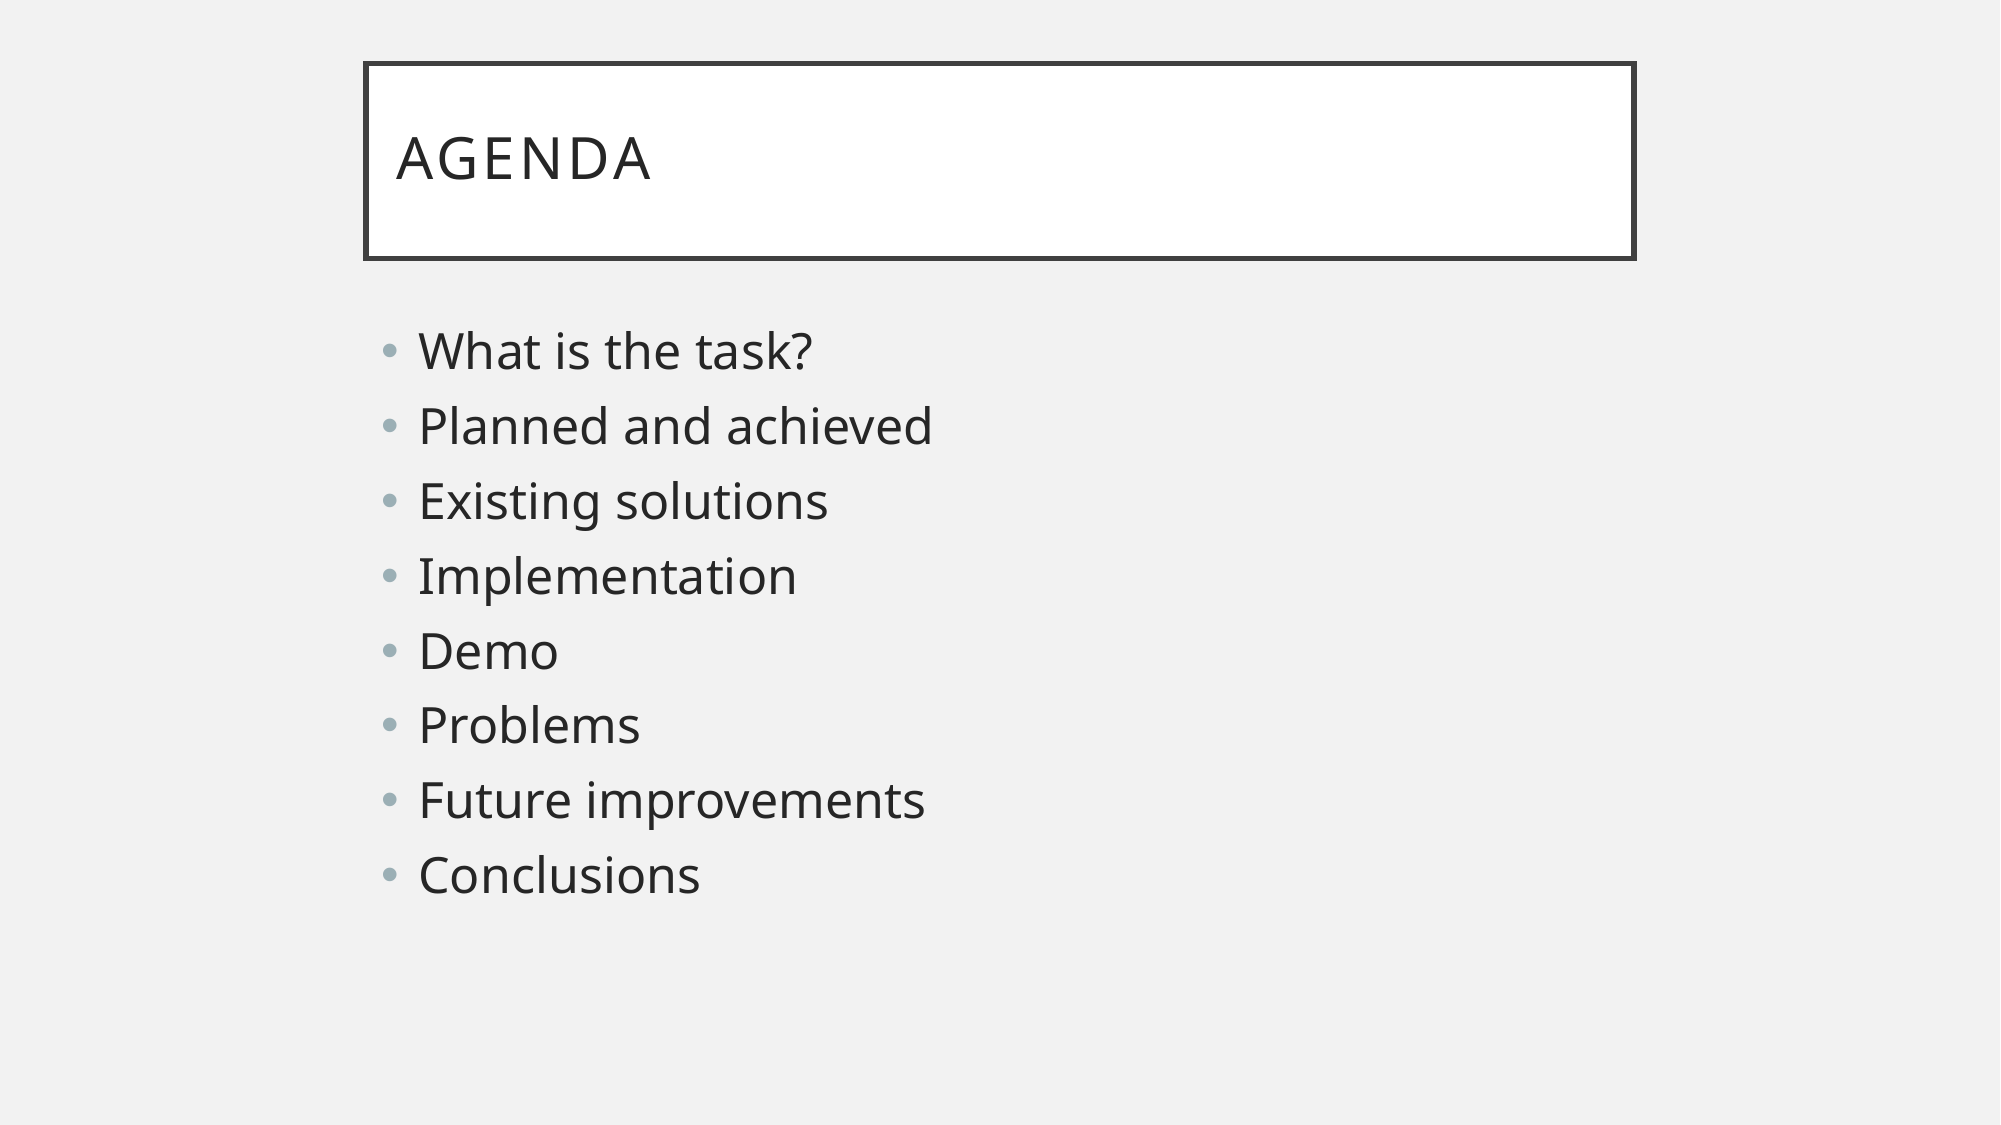

# Agenda
What is the task?
Planned and achieved
Existing solutions
Implementation
Demo
Problems
Future improvements
Conclusions